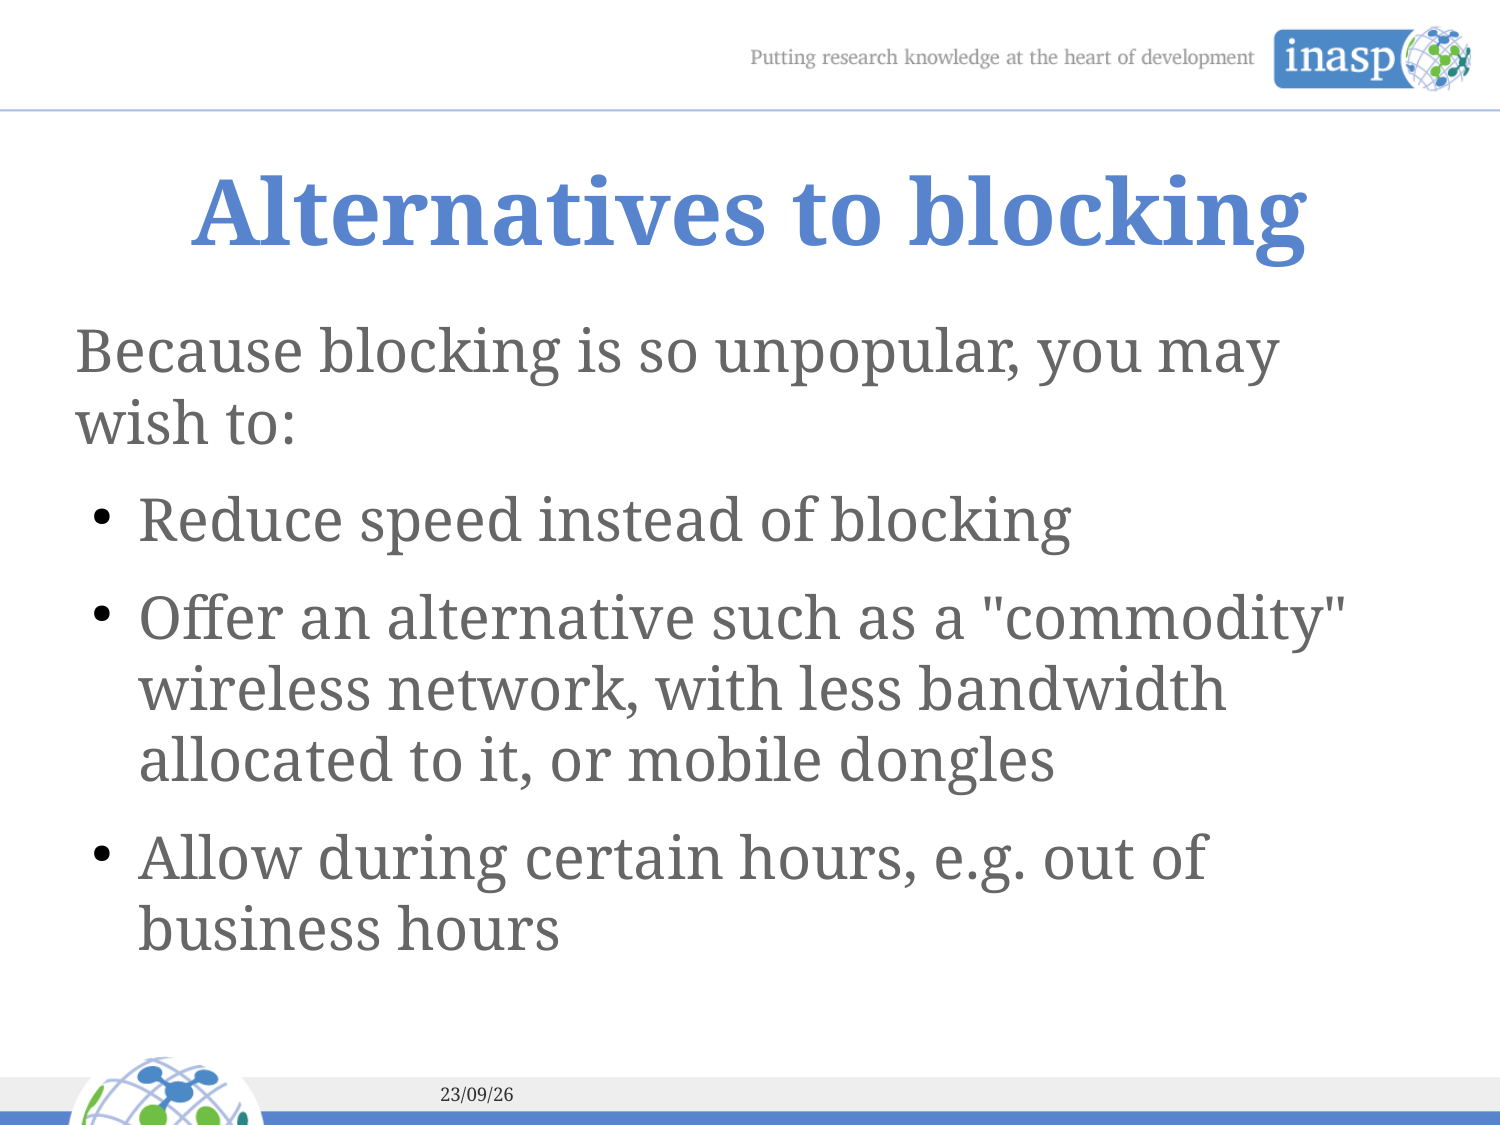

# Alternatives to blocking
Because blocking is so unpopular, you may wish to:
Reduce speed instead of blocking
Offer an alternative such as a "commodity" wireless network, with less bandwidth allocated to it, or mobile dongles
Allow during certain hours, e.g. out of business hours